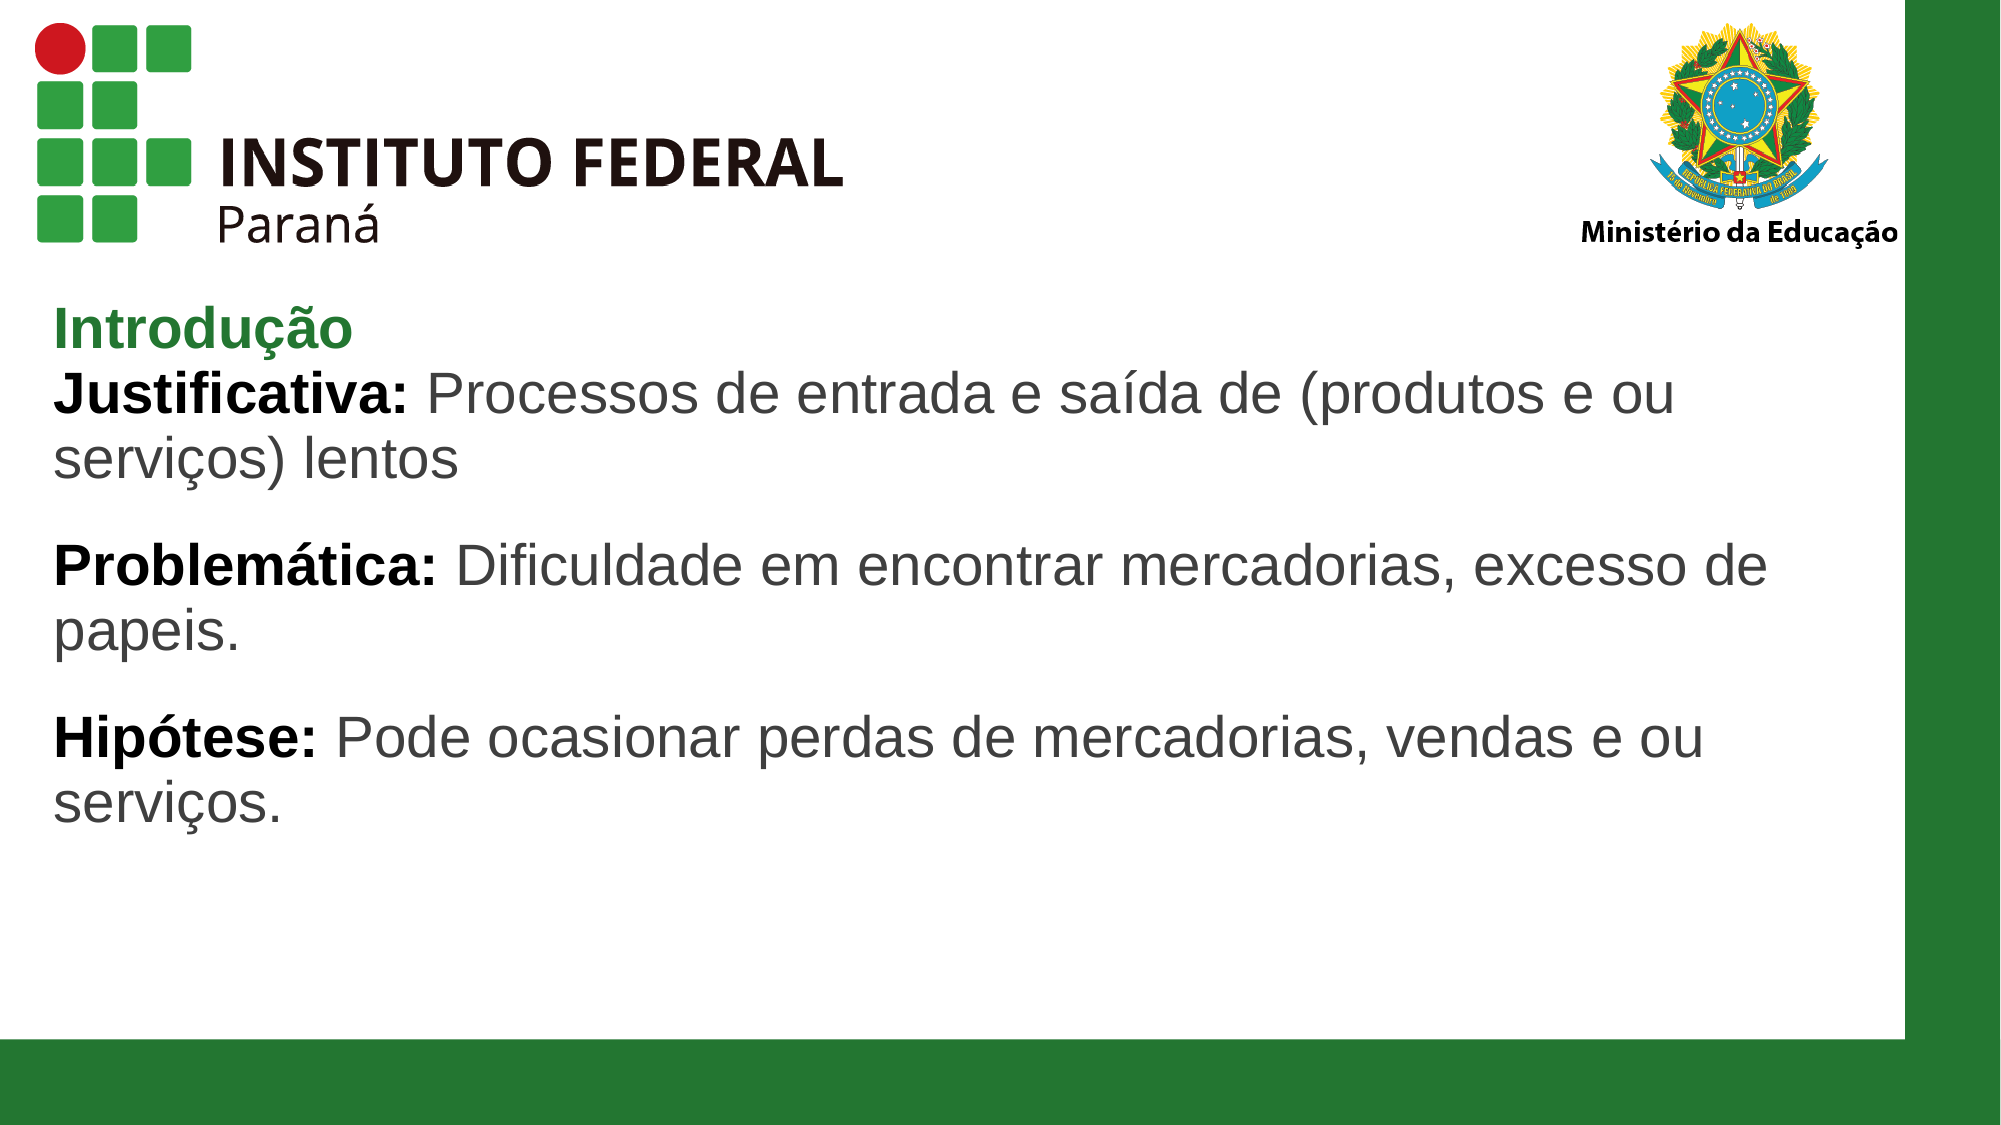

Introdução
Justificativa: Processos de entrada e saída de (produtos e ou serviços) lentos
Problemática: Dificuldade em encontrar mercadorias, excesso de papeis.
Hipótese: Pode ocasionar perdas de mercadorias, vendas e ou serviços.